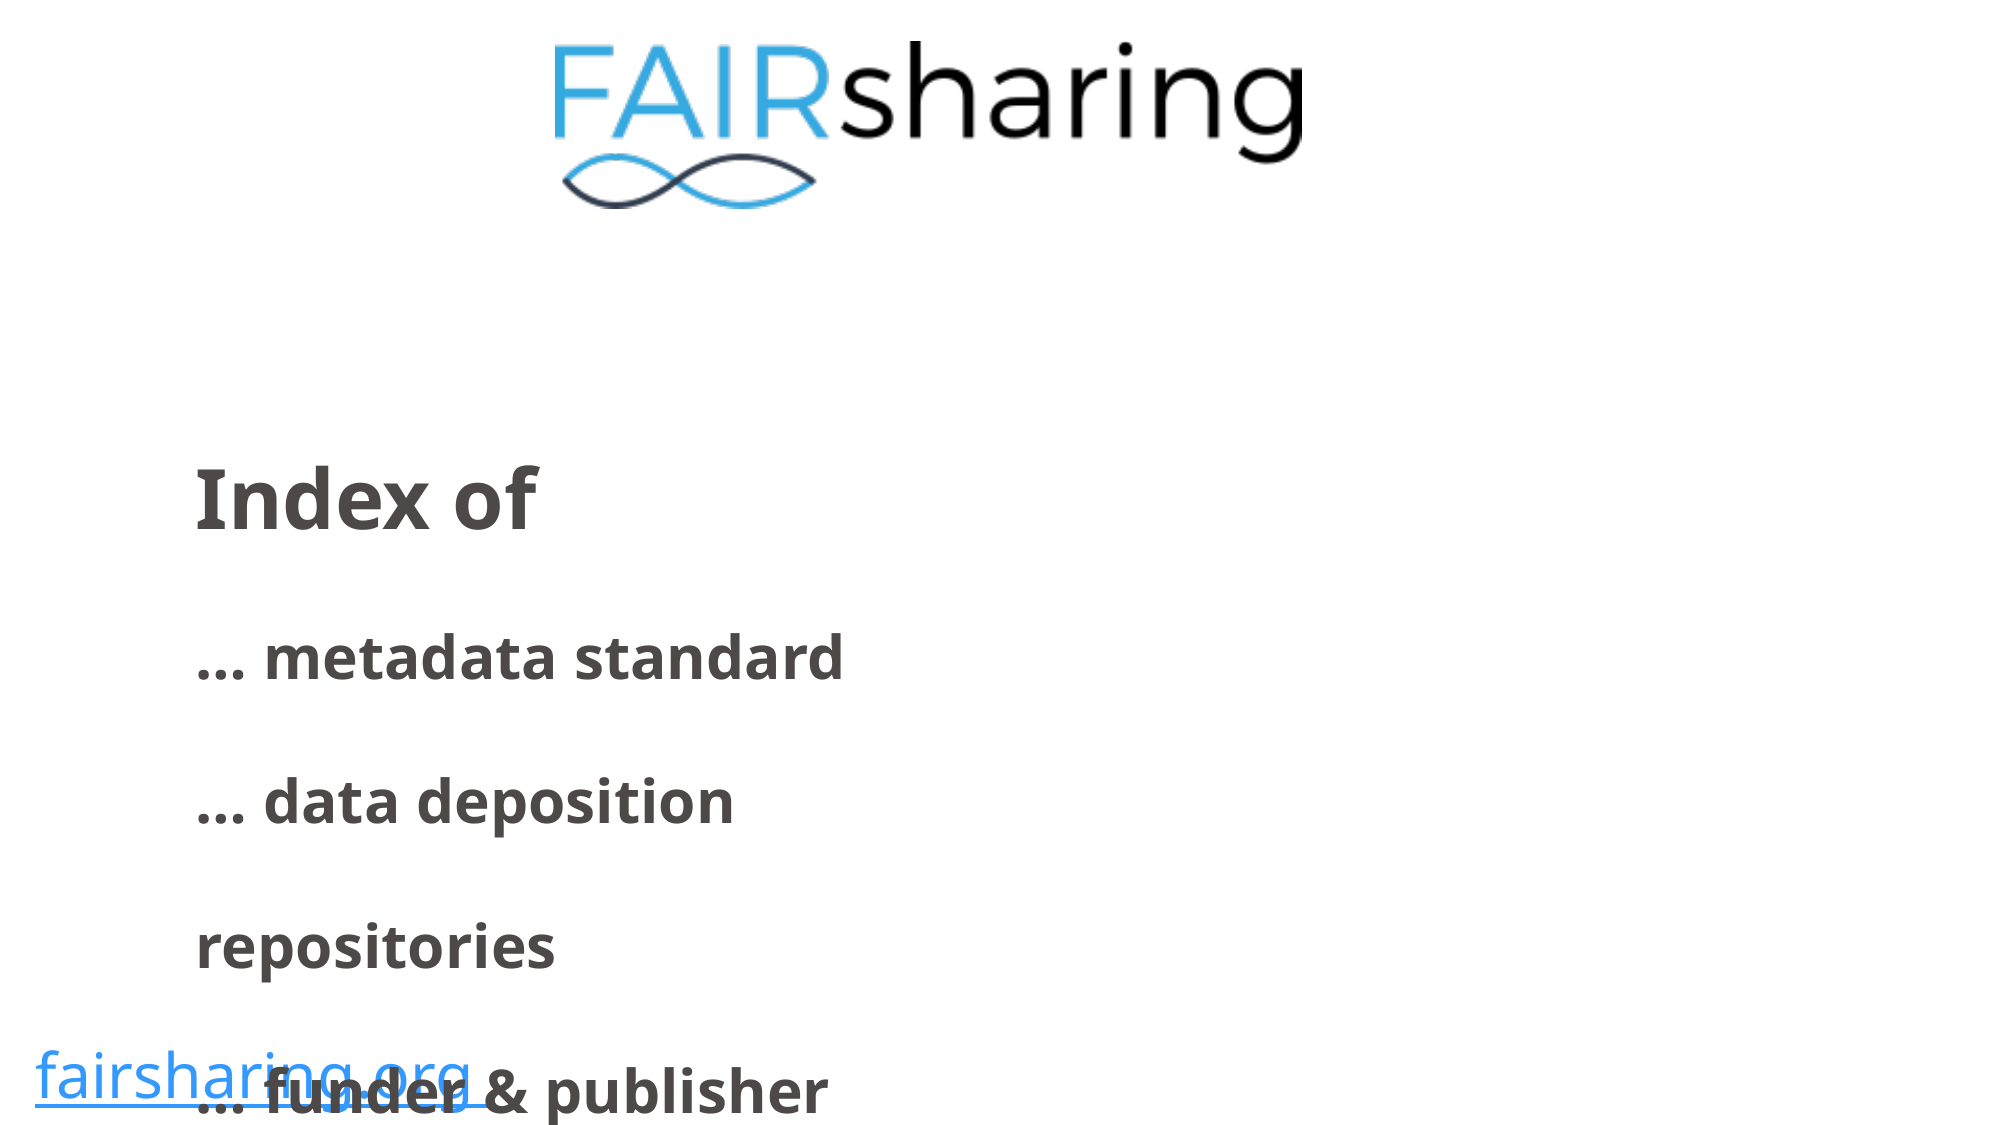

Index of
… metadata standard
… data deposition repositories
… funder & publisher policies
fairsharing.org